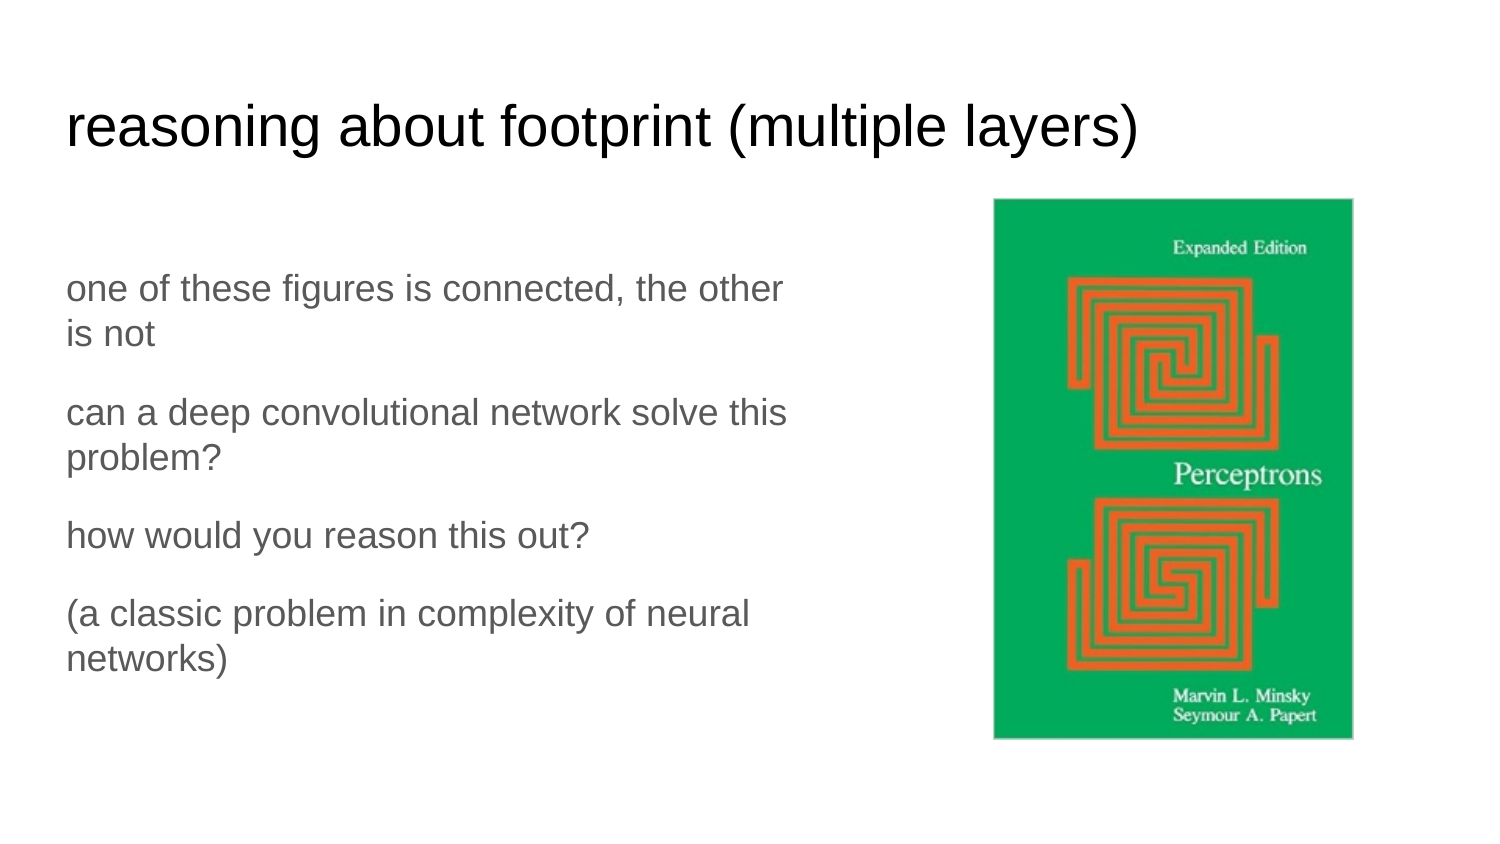

# reasoning about footprint (multiple layers)
one of these figures is connected, the other is not
can a deep convolutional network solve this problem?
how would you reason this out?
(a classic problem in complexity of neural networks)